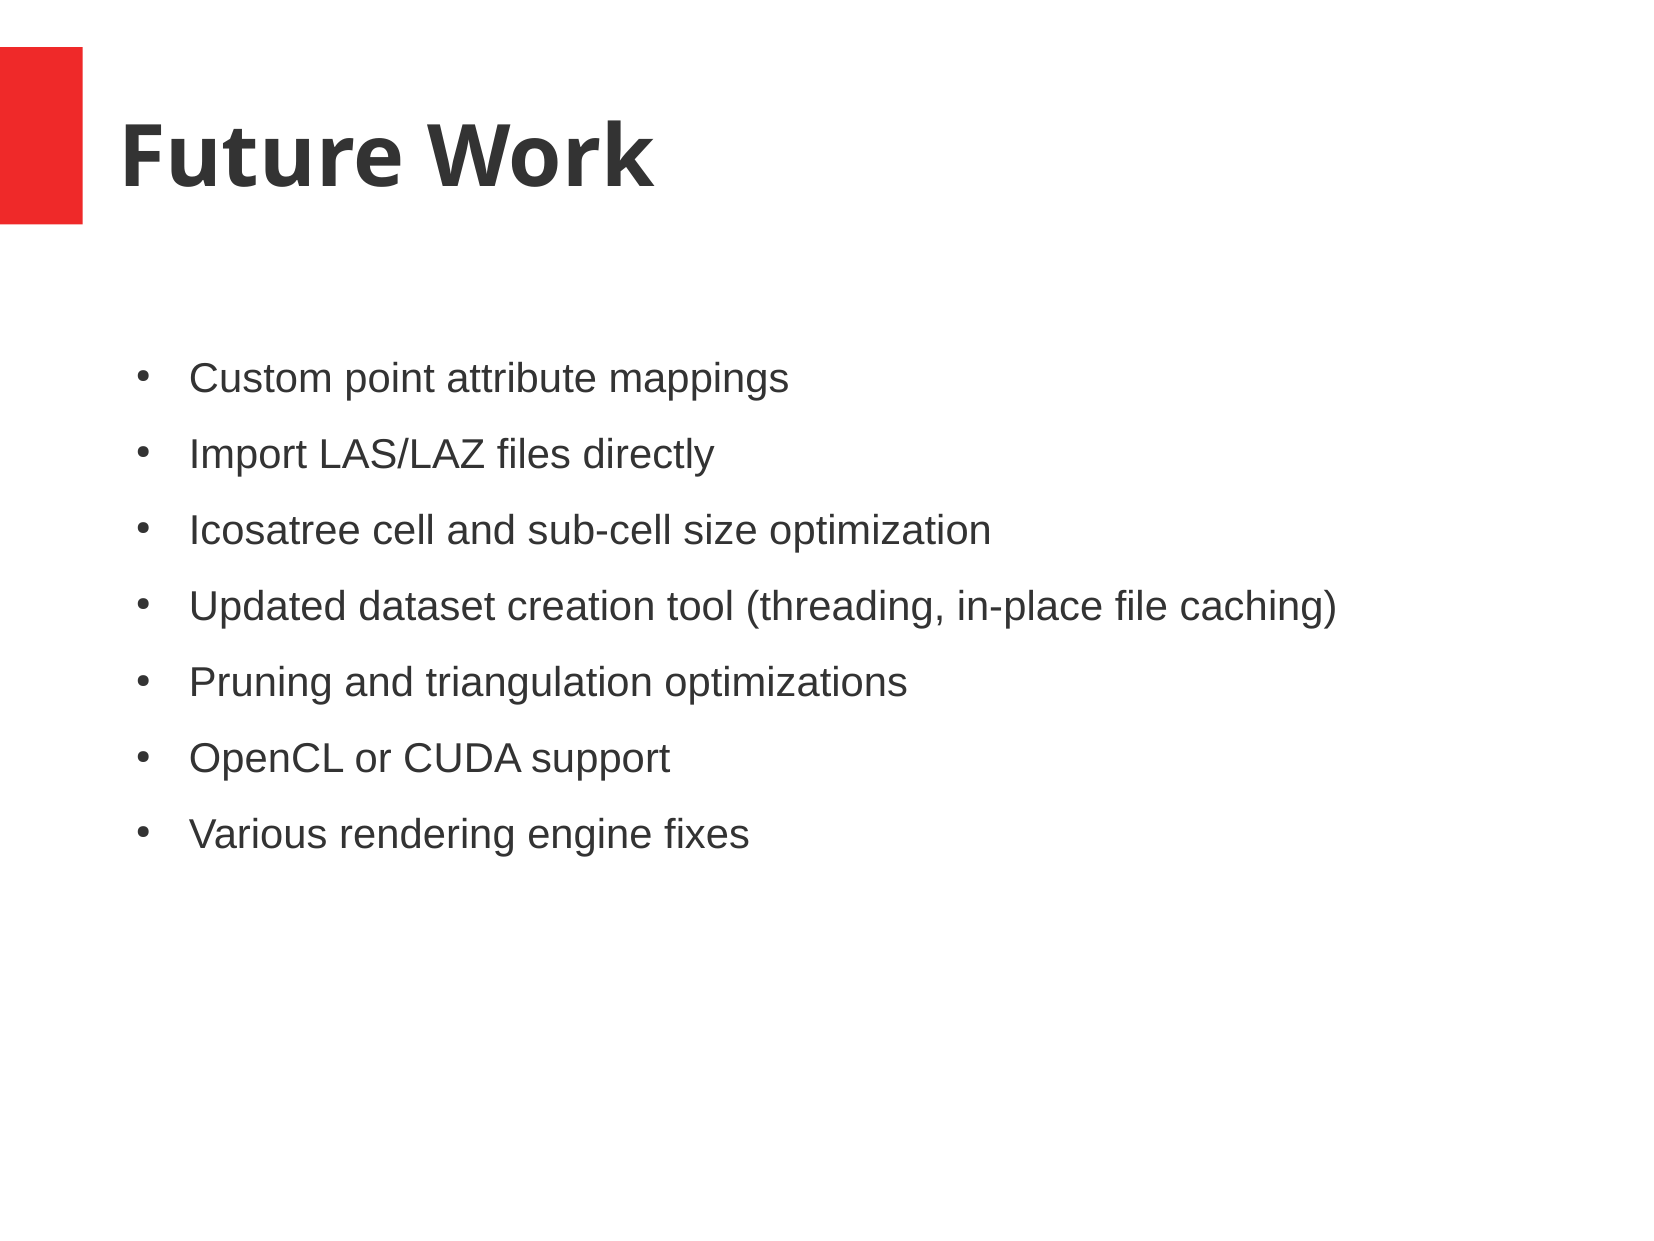

# Future Work
Custom point attribute mappings
Import LAS/LAZ files directly
Icosatree cell and sub-cell size optimization
Updated dataset creation tool (threading, in-place file caching)
Pruning and triangulation optimizations
OpenCL or CUDA support
Various rendering engine fixes